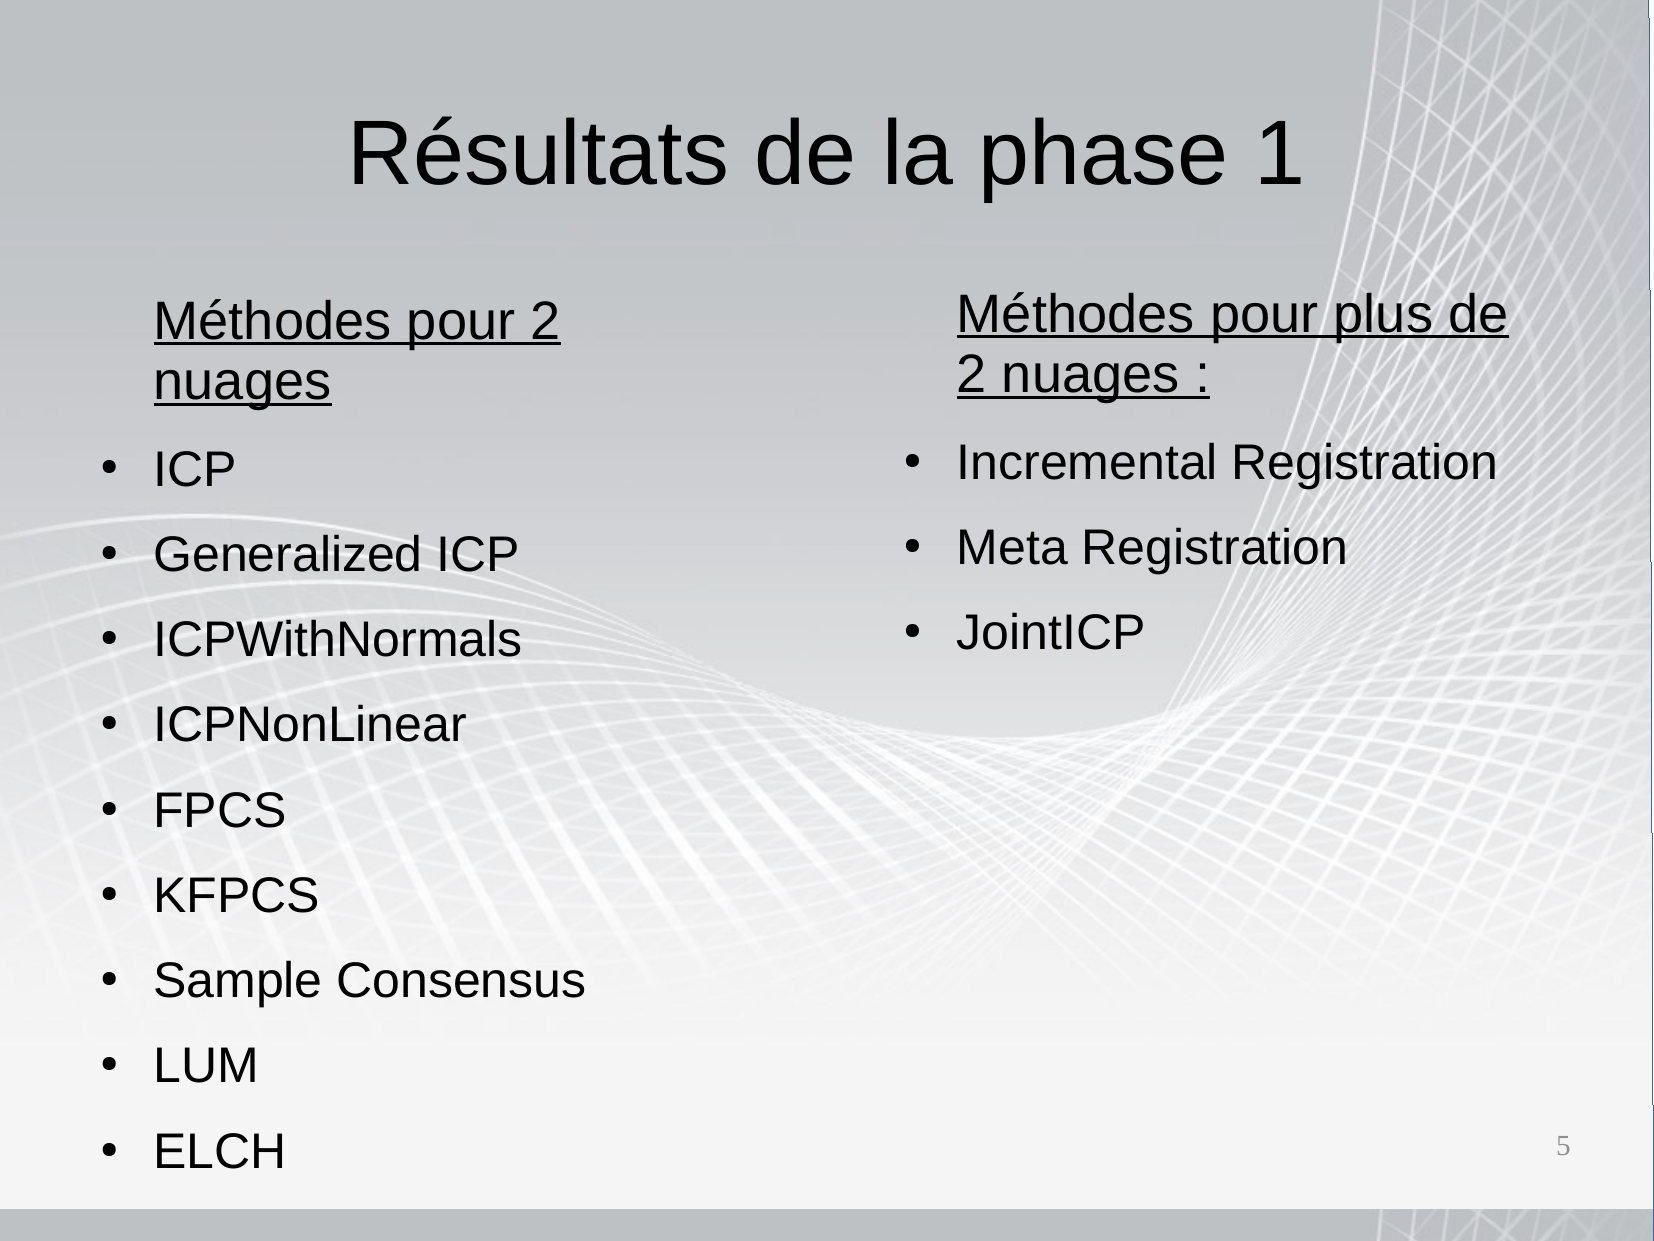

Résultats de la phase 1
# Méthodes pour plus de 2 nuages :
Incremental Registration
Meta Registration
JointICP
Méthodes pour 2 nuages
ICP
Generalized ICP
ICPWithNormals
ICPNonLinear
FPCS
KFPCS
Sample Consensus
LUM
ELCH
5